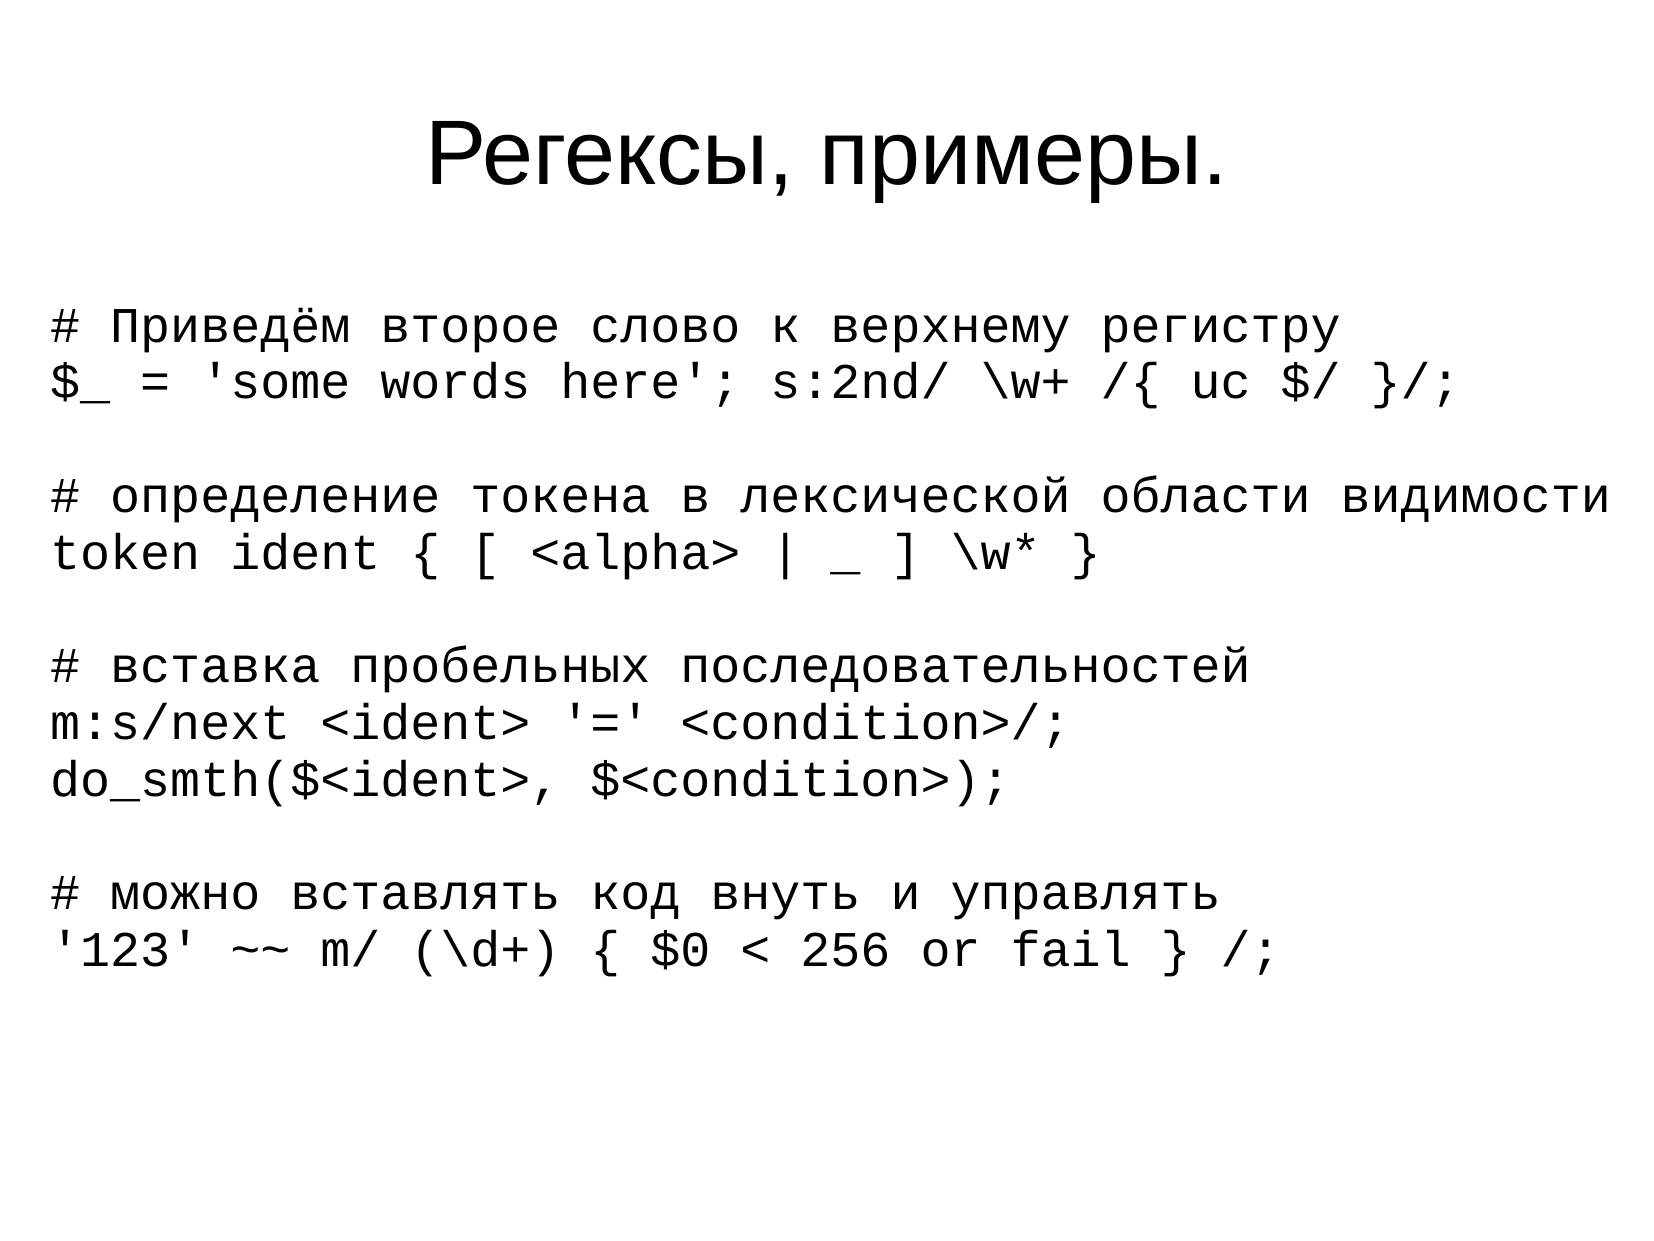

# Регексы, примеры.
# Приведём второе слово к верхнему регистру
$_ = 'some words here'; s:2nd/ \w+ /{ uc $/ }/;
# определение токена в лексической области видимости
token ident { [ <alpha> | _ ] \w* }
# вставка пробельных последовательностей
m:s/next <ident> '=' <condition>/;
do_smth($<ident>, $<condition>);
# можно вставлять код внуть и управлять
'123' ~~ m/ (\d+) { $0 < 256 or fail } /;